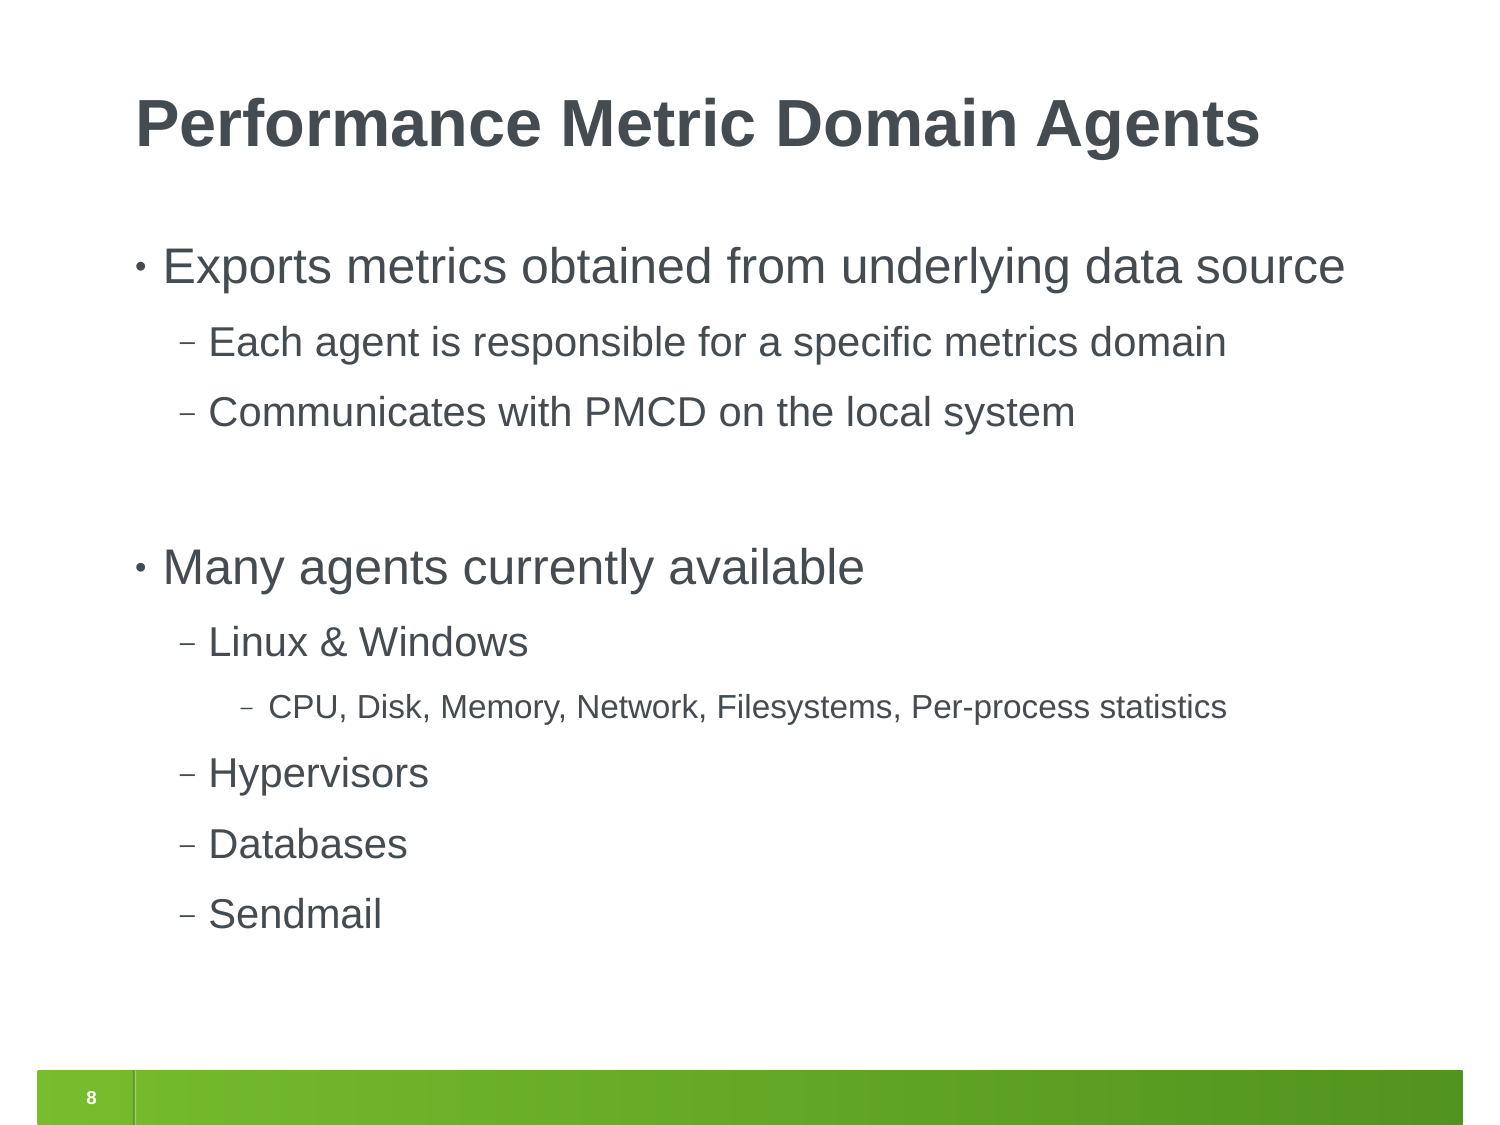

# Performance Metric Domain Agents
Exports metrics obtained from underlying data source
Each agent is responsible for a specific metrics domain
Communicates with PMCD on the local system
Many agents currently available
Linux & Windows
CPU, Disk, Memory, Network, Filesystems, Per-process statistics
Hypervisors
Databases
Sendmail